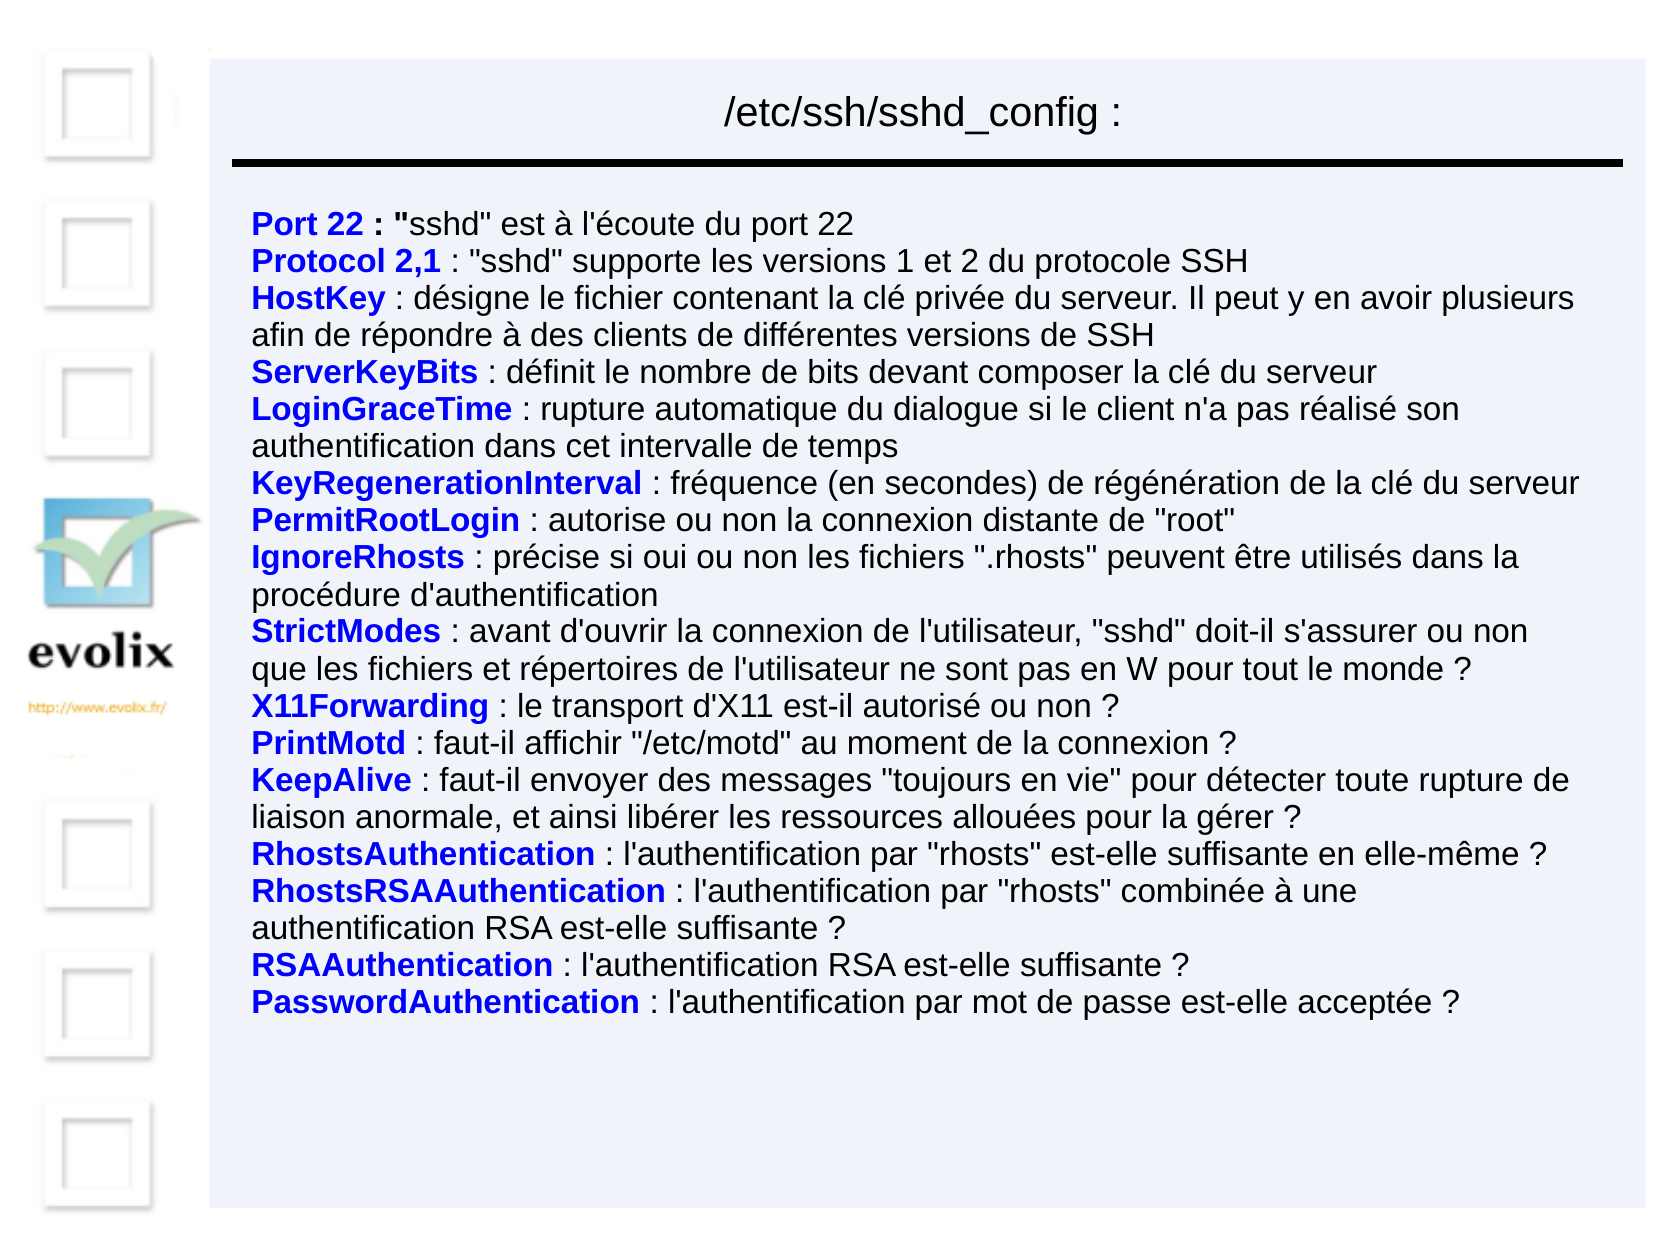

/etc/ssh/sshd_config :
Port 22 : "sshd" est à l'écoute du port 22
Protocol 2,1 : "sshd" supporte les versions 1 et 2 du protocole SSH
HostKey : désigne le fichier contenant la clé privée du serveur. Il peut y en avoir plusieurs afin de répondre à des clients de différentes versions de SSH
ServerKeyBits : définit le nombre de bits devant composer la clé du serveur
LoginGraceTime : rupture automatique du dialogue si le client n'a pas réalisé son authentification dans cet intervalle de temps
KeyRegenerationInterval : fréquence (en secondes) de régénération de la clé du serveur
PermitRootLogin : autorise ou non la connexion distante de "root"
IgnoreRhosts : précise si oui ou non les fichiers ".rhosts" peuvent être utilisés dans la procédure d'authentification
StrictModes : avant d'ouvrir la connexion de l'utilisateur, "sshd" doit-il s'assurer ou non que les fichiers et répertoires de l'utilisateur ne sont pas en W pour tout le monde ?
X11Forwarding : le transport d'X11 est-il autorisé ou non ?
PrintMotd : faut-il affichir "/etc/motd" au moment de la connexion ?
KeepAlive : faut-il envoyer des messages "toujours en vie" pour détecter toute rupture de liaison anormale, et ainsi libérer les ressources allouées pour la gérer ?
RhostsAuthentication : l'authentification par "rhosts" est-elle suffisante en elle-même ?
RhostsRSAAuthentication : l'authentification par "rhosts" combinée à une authentification RSA est-elle suffisante ?
RSAAuthentication : l'authentification RSA est-elle suffisante ?
PasswordAuthentication : l'authentification par mot de passe est-elle acceptée ?